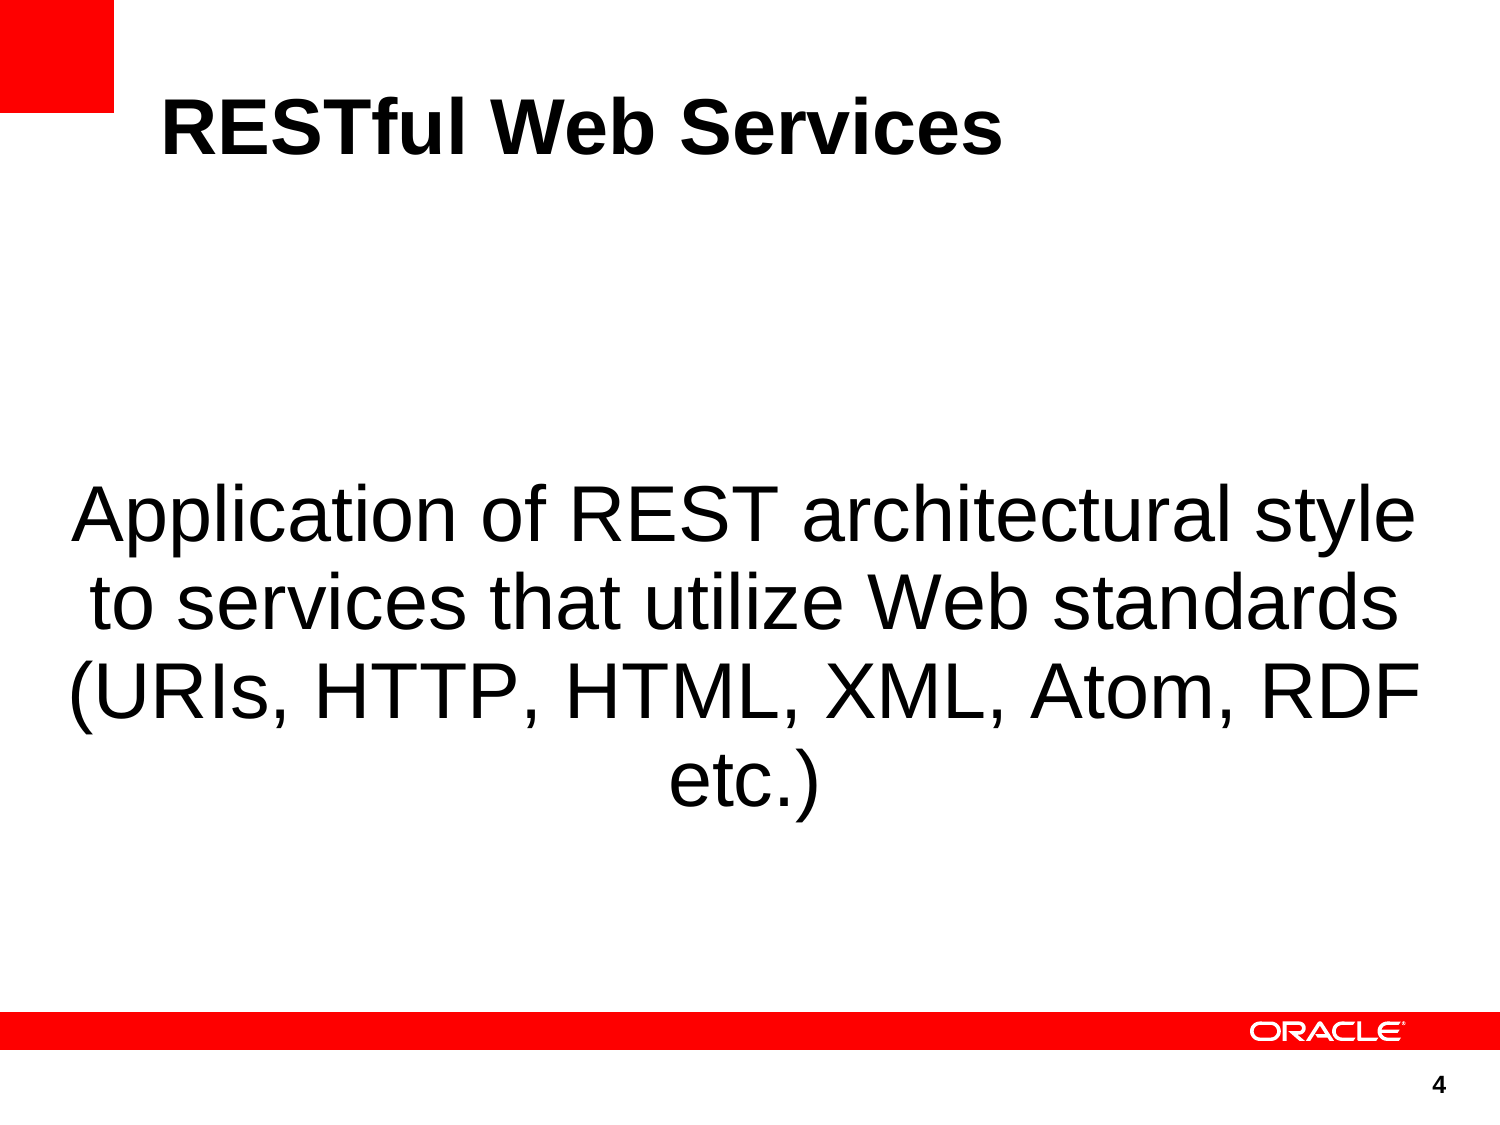

# RESTful Web Services
Application of REST architectural style to services that utilize Web standards (URIs, HTTP, HTML, XML, Atom, RDF etc.)